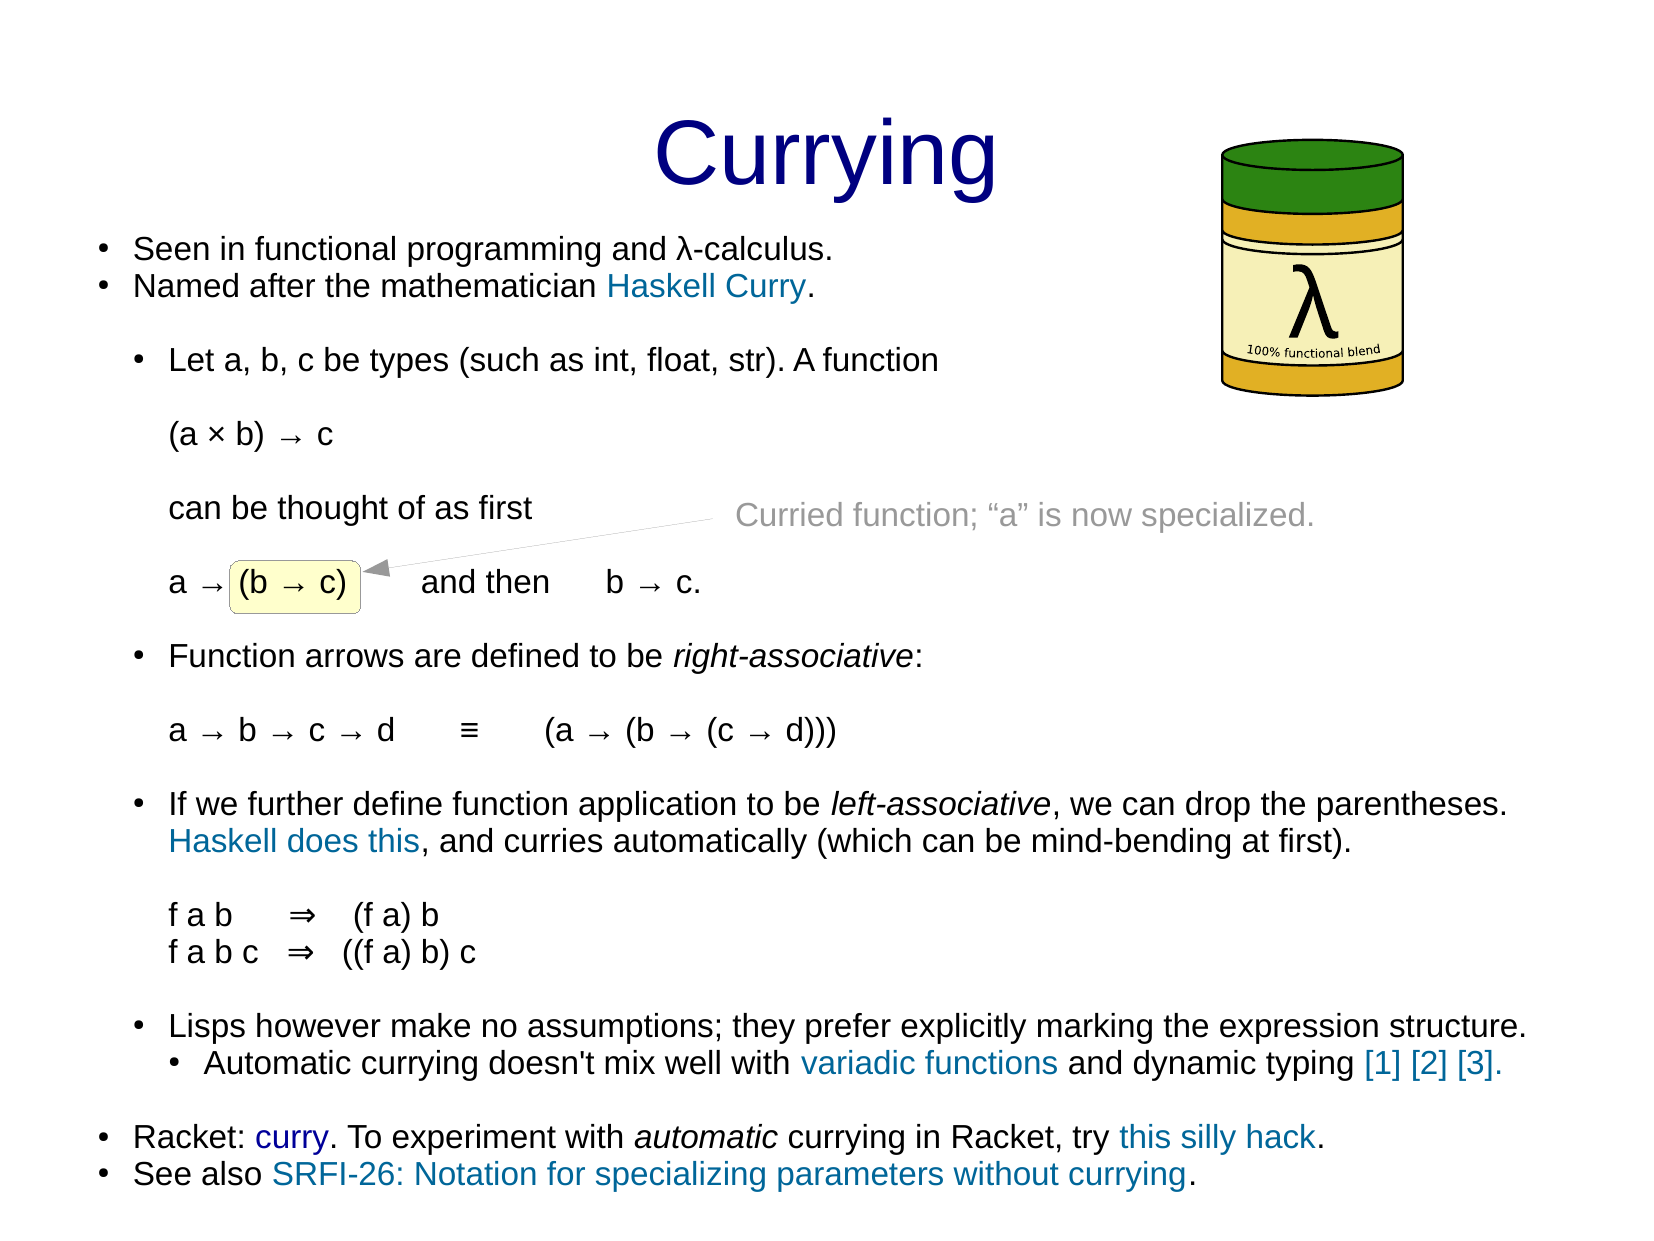

# Currying
Seen in functional programming and λ-calculus.
Named after the mathematician Haskell Curry.
Let a, b, c be types (such as int, float, str). A function
(a × b) → c
can be thought of as first
a → (b → c) and then b → c.
Function arrows are defined to be right-associative:
a → b → c → d ≡ (a → (b → (c → d)))
If we further define function application to be left-associative, we can drop the parentheses. Haskell does this, and curries automatically (which can be mind-bending at first).
f a b ⇒ (f a) b
f a b c ⇒ ((f a) b) c
Lisps however make no assumptions; they prefer explicitly marking the expression structure.
Automatic currying doesn't mix well with variadic functions and dynamic typing [1] [2] [3].
Racket: curry. To experiment with automatic currying in Racket, try this silly hack.
See also SRFI-26: Notation for specializing parameters without currying.
Curried function; “a” is now specialized.